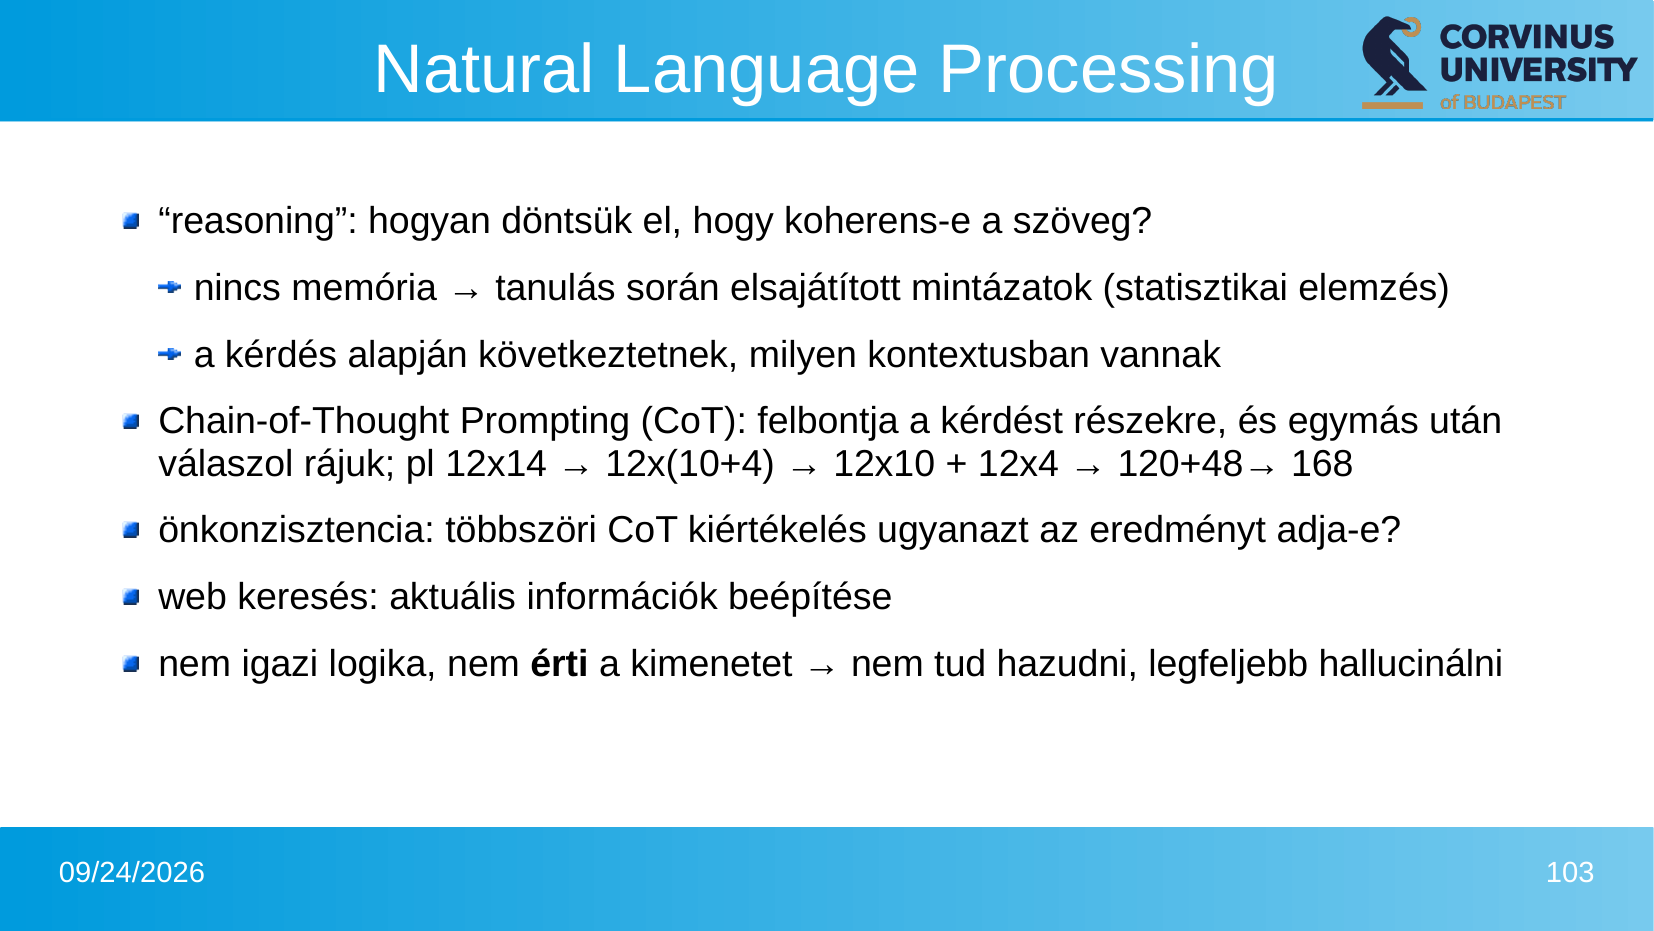

# Natural Language Processing
“reasoning”: hogyan döntsük el, hogy koherens-e a szöveg?
nincs memória → tanulás során elsajátított mintázatok (statisztikai elemzés)
a kérdés alapján következtetnek, milyen kontextusban vannak
Chain-of-Thought Prompting (CoT): felbontja a kérdést részekre, és egymás után válaszol rájuk; pl 12x14 → 12x(10+4) → 12x10 + 12x4 → 120+48→ 168
önkonzisztencia: többszöri CoT kiértékelés ugyanazt az eredményt adja-e?
web keresés: aktuális információk beépítése
nem igazi logika, nem érti a kimenetet → nem tud hazudni, legfeljebb hallucinálni
103